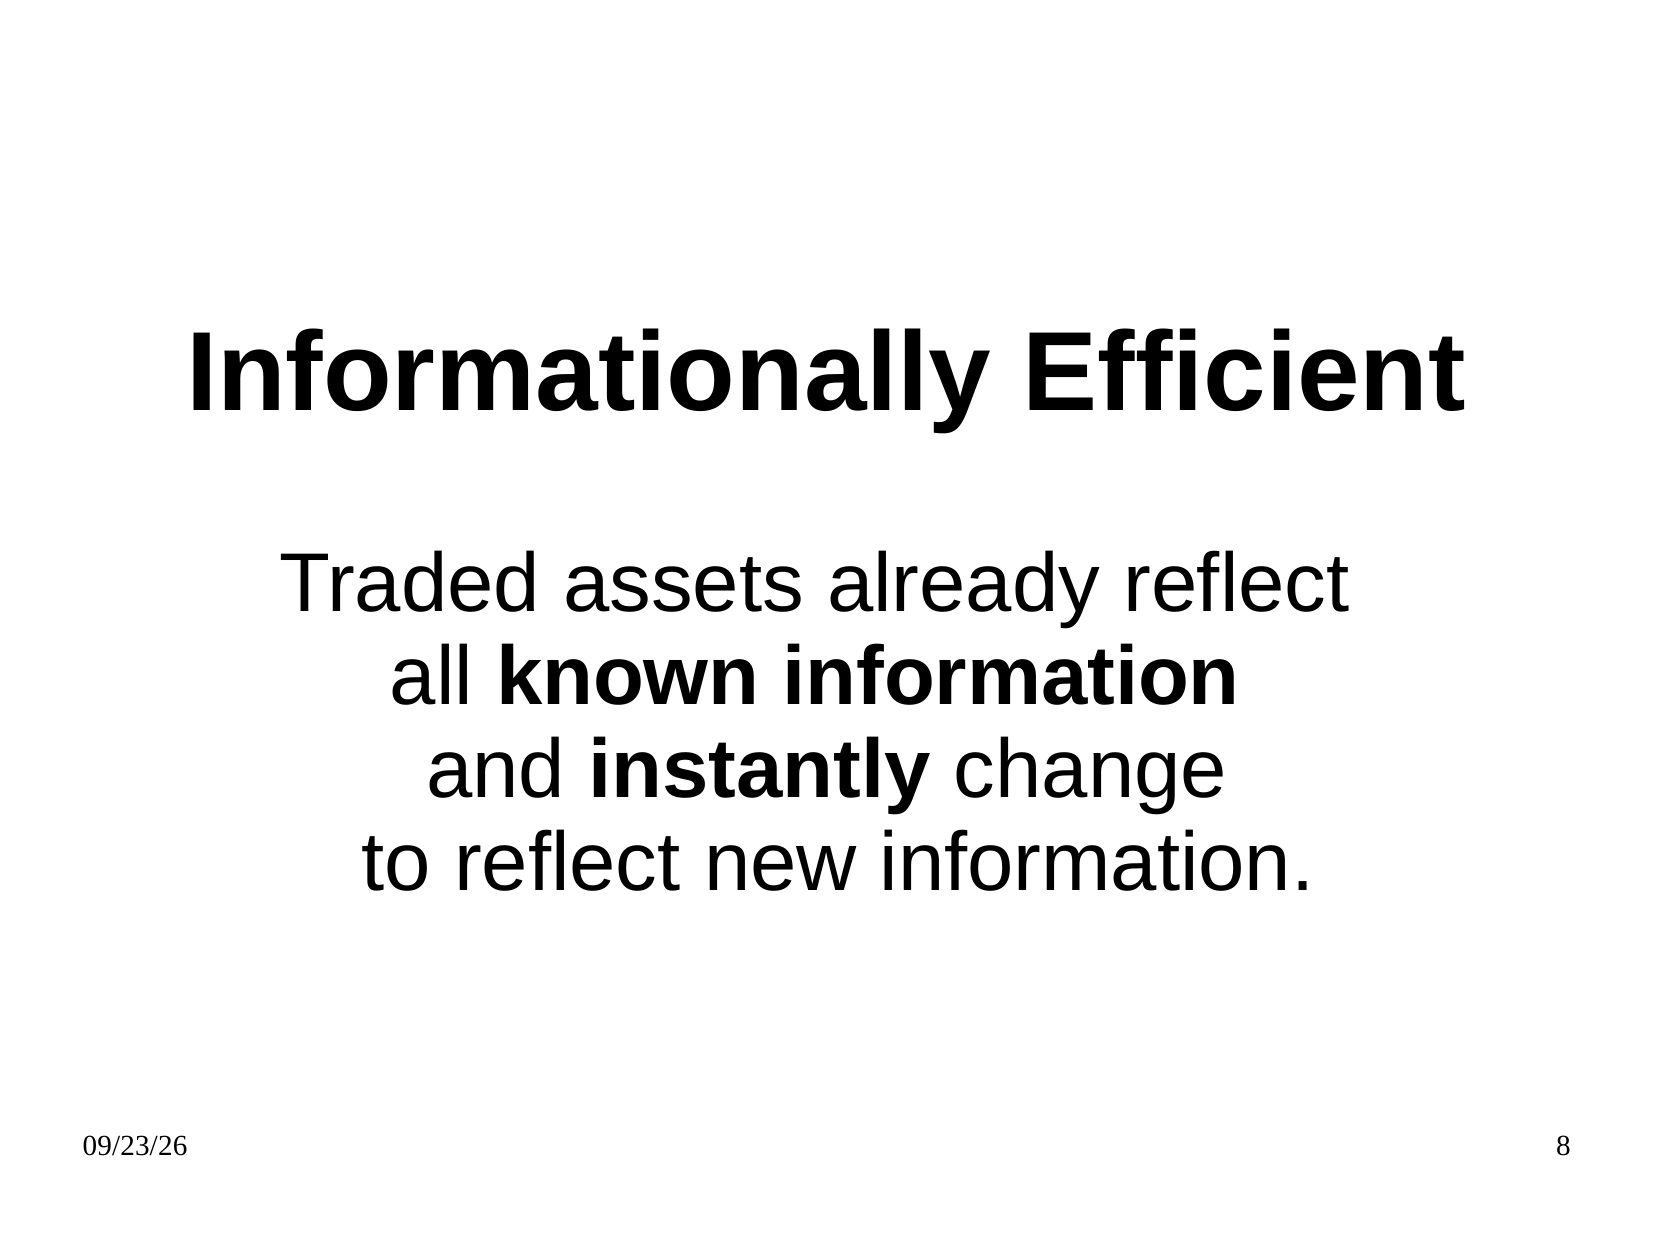

# Informationally Efficient
Traded assets already reflect
all known information
and instantly change
 to reflect new information.
8